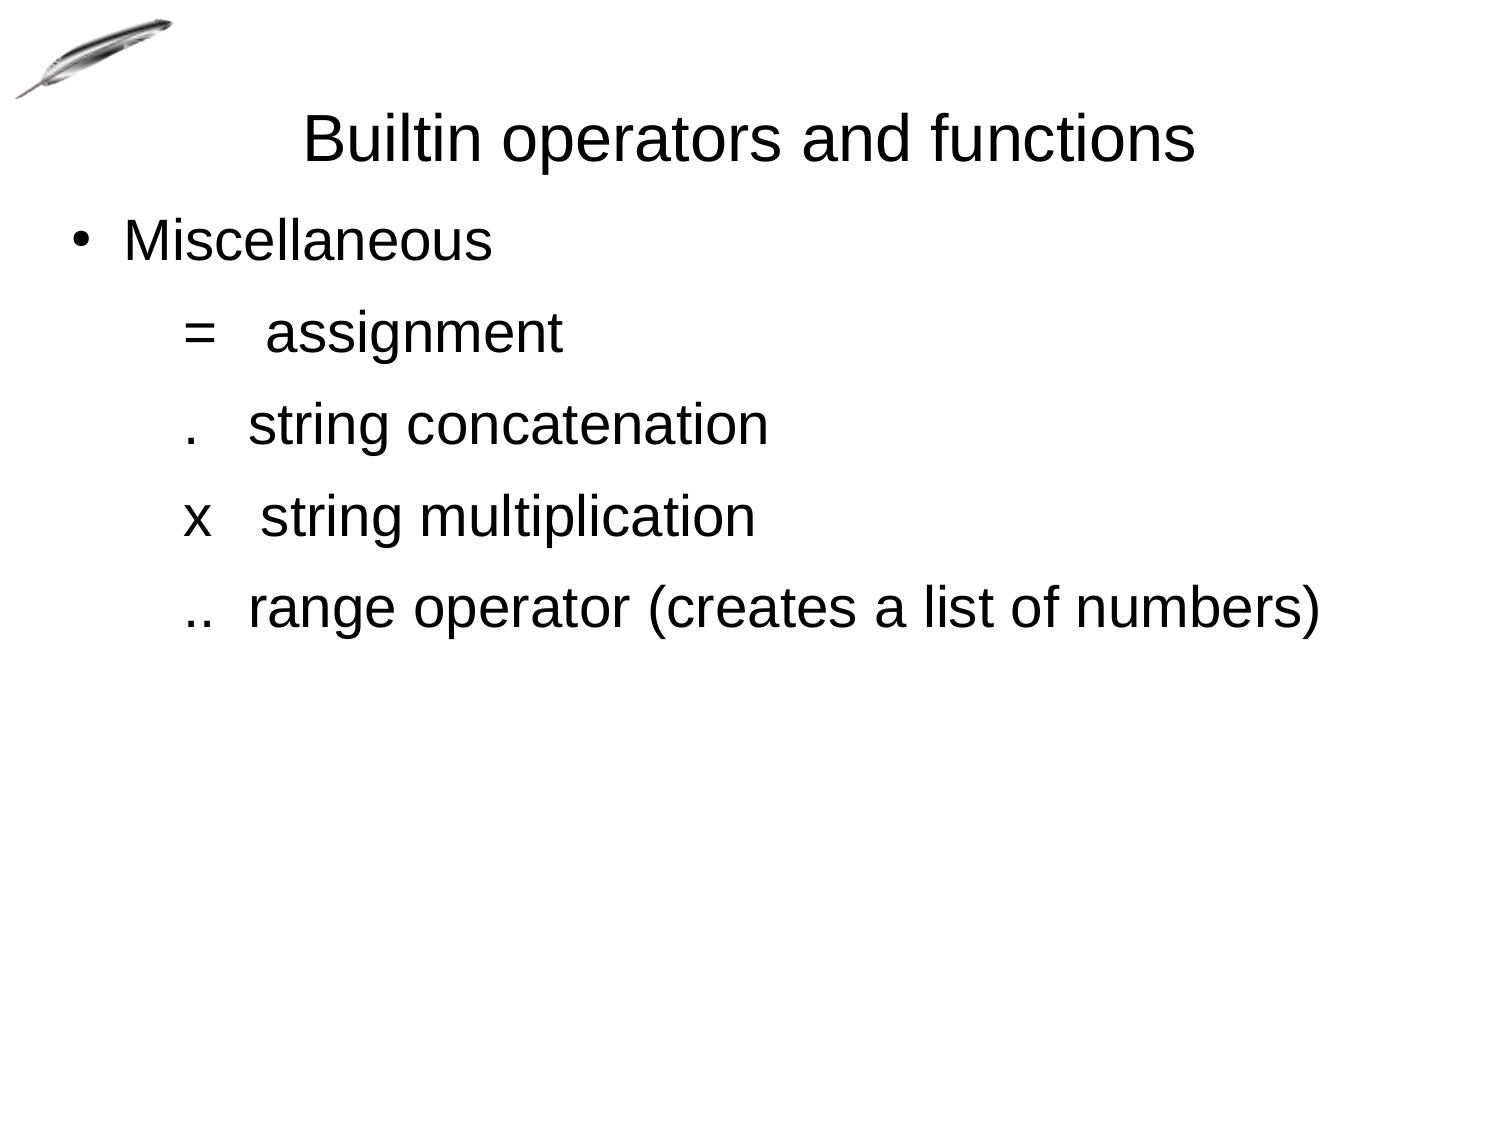

# Builtin operators and functions
Miscellaneous
 = assignment
 . string concatenation
 x string multiplication
 .. range operator (creates a list of numbers)